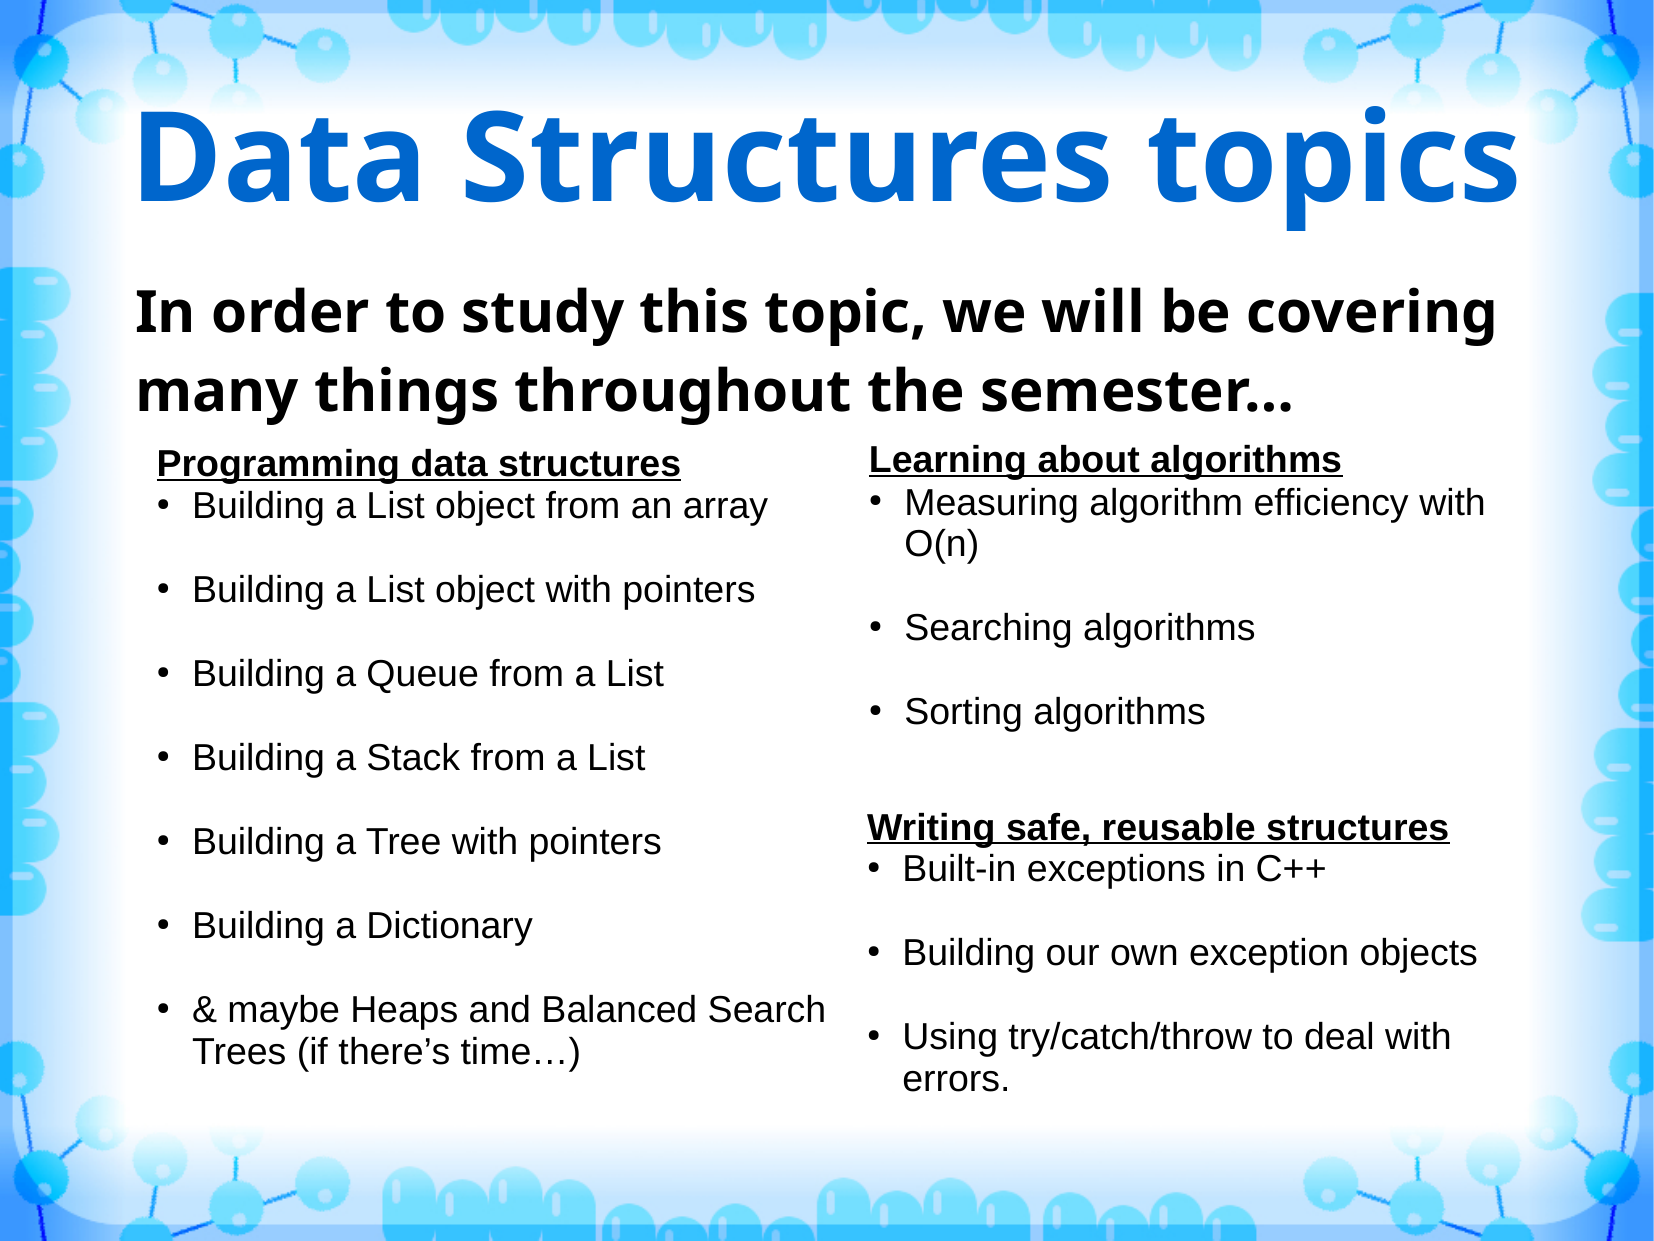

# Data Structures topics
In order to study this topic, we will be covering many things throughout the semester…
Learning about algorithms
Measuring algorithm efficiency with O(n)
Searching algorithms
Sorting algorithms
Programming data structures
Building a List object from an array
Building a List object with pointers
Building a Queue from a List
Building a Stack from a List
Building a Tree with pointers
Building a Dictionary
& maybe Heaps and Balanced Search Trees (if there’s time…)
Writing safe, reusable structures
Built-in exceptions in C++
Building our own exception objects
Using try/catch/throw to deal with errors.